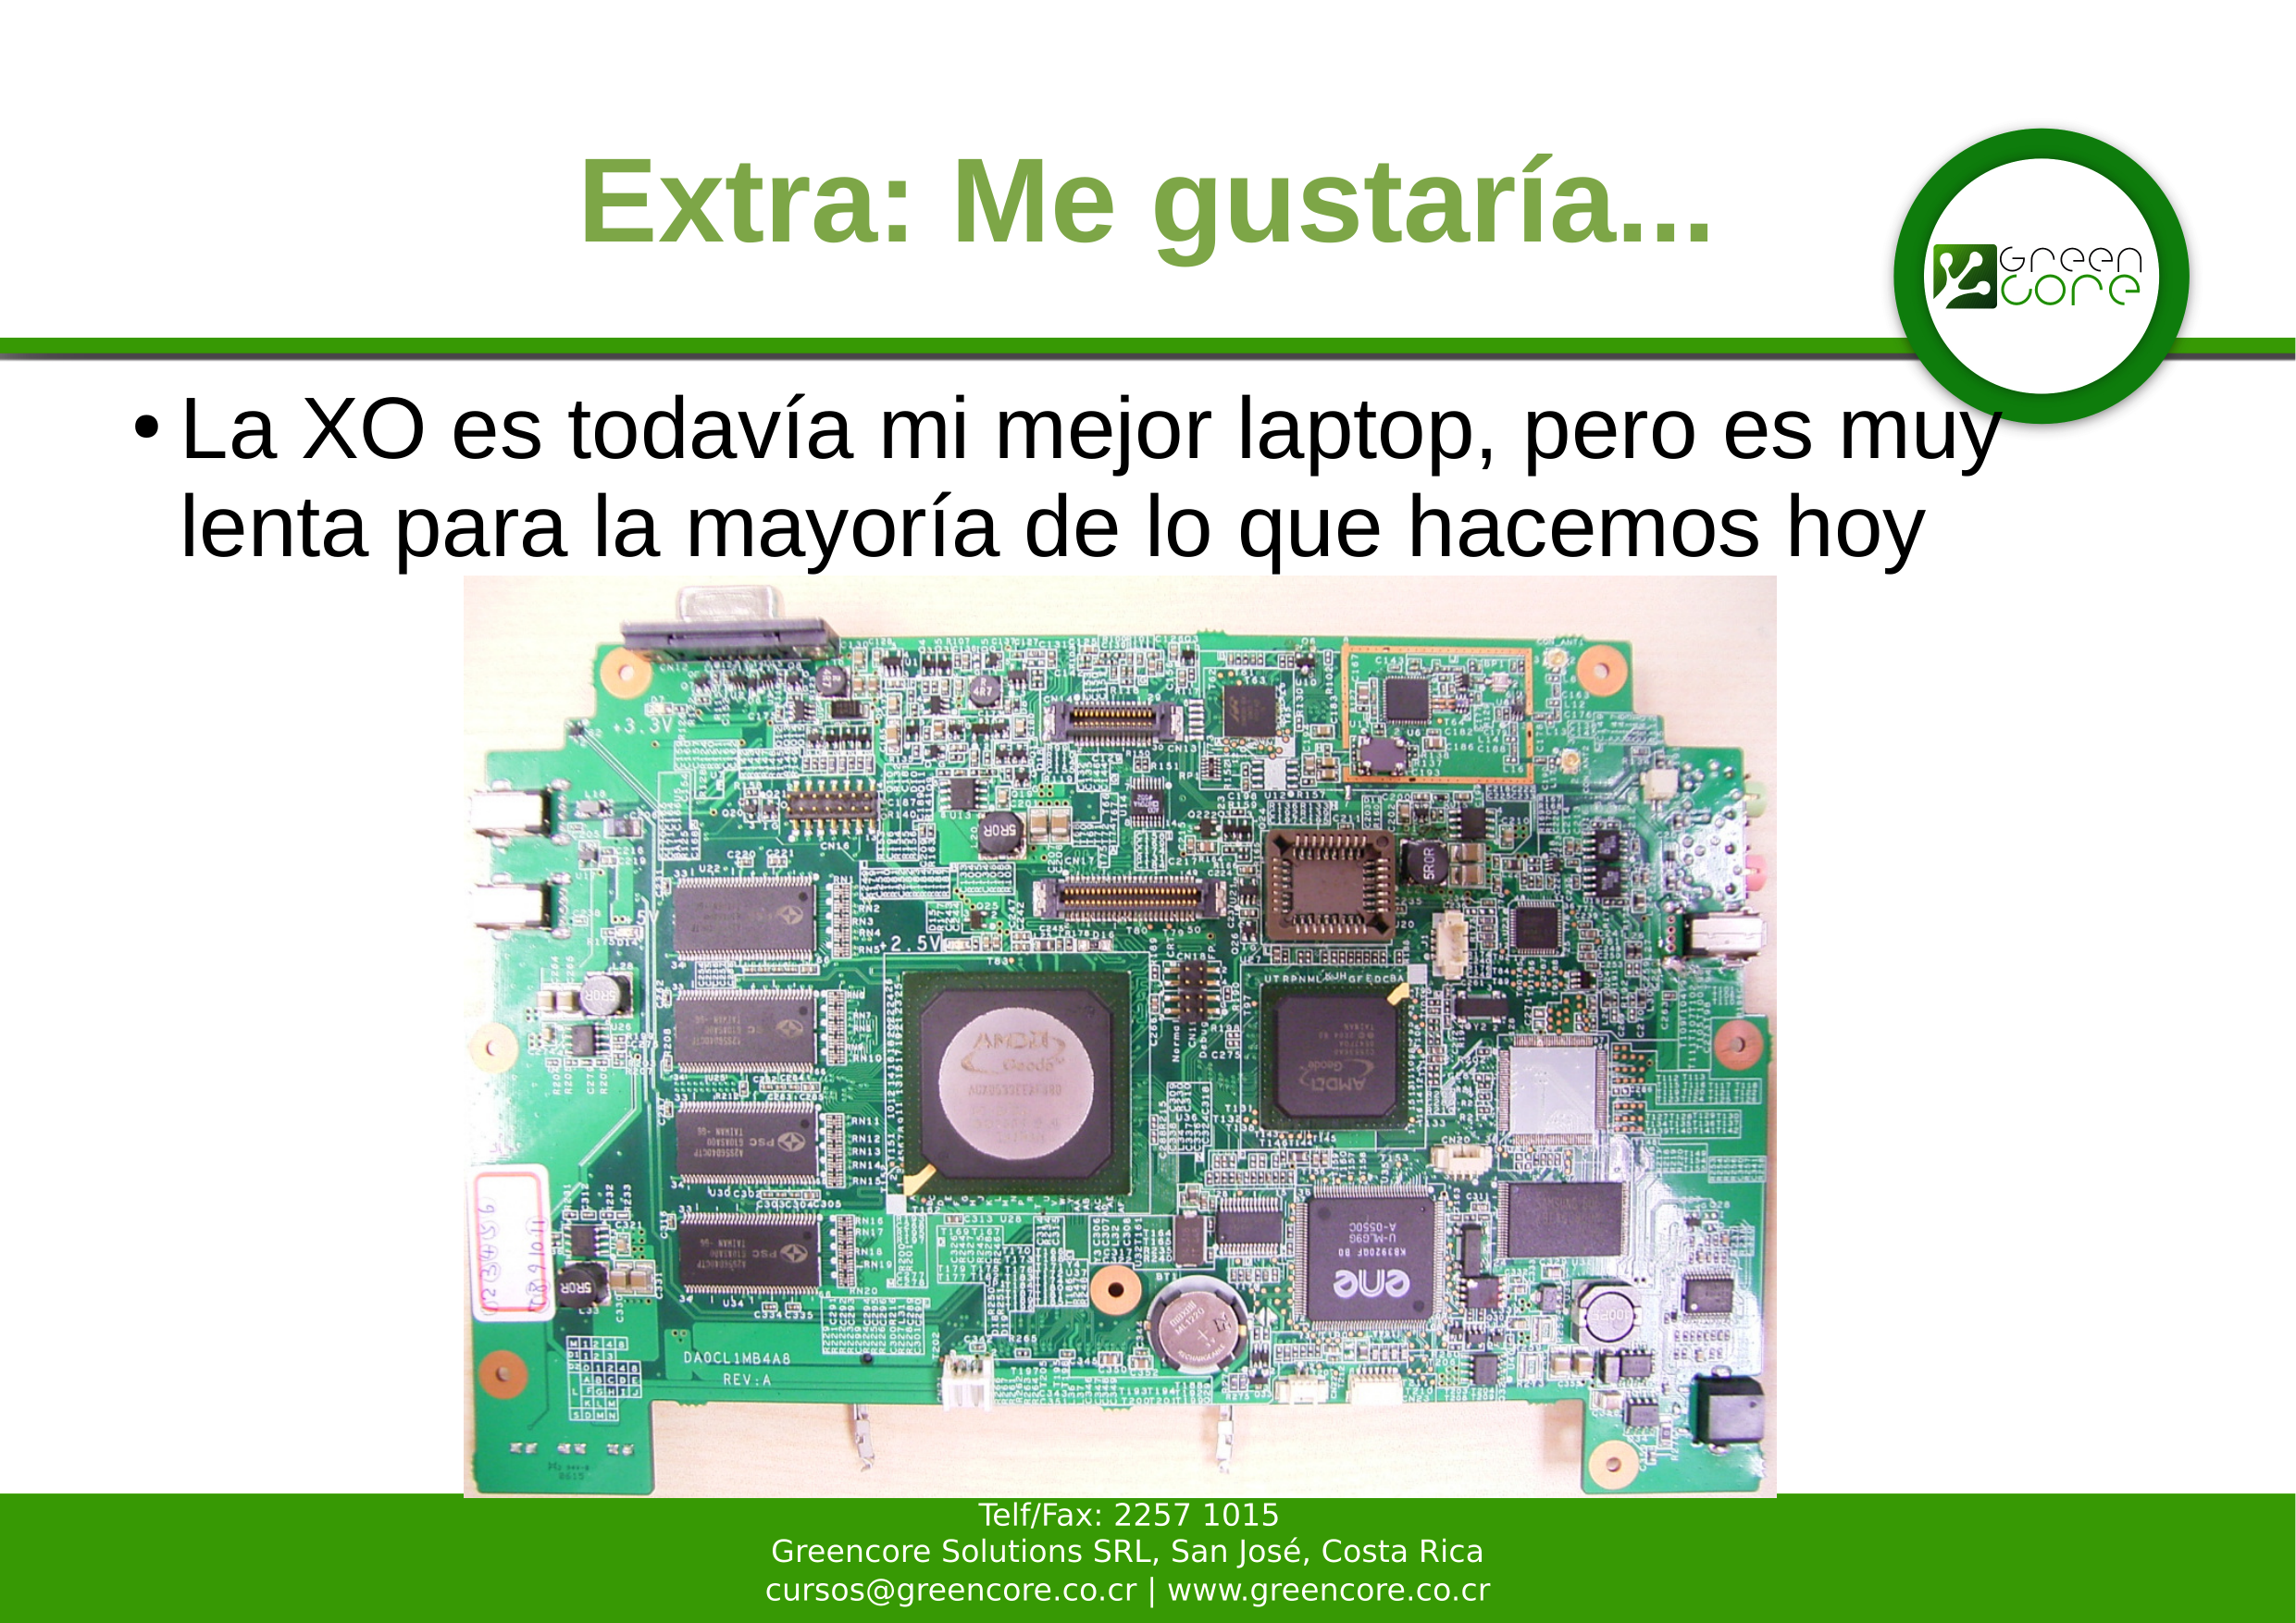

# Extra: Me gustaría...
La XO es todavía mi mejor laptop, pero es muy lenta para la mayoría de lo que hacemos hoy